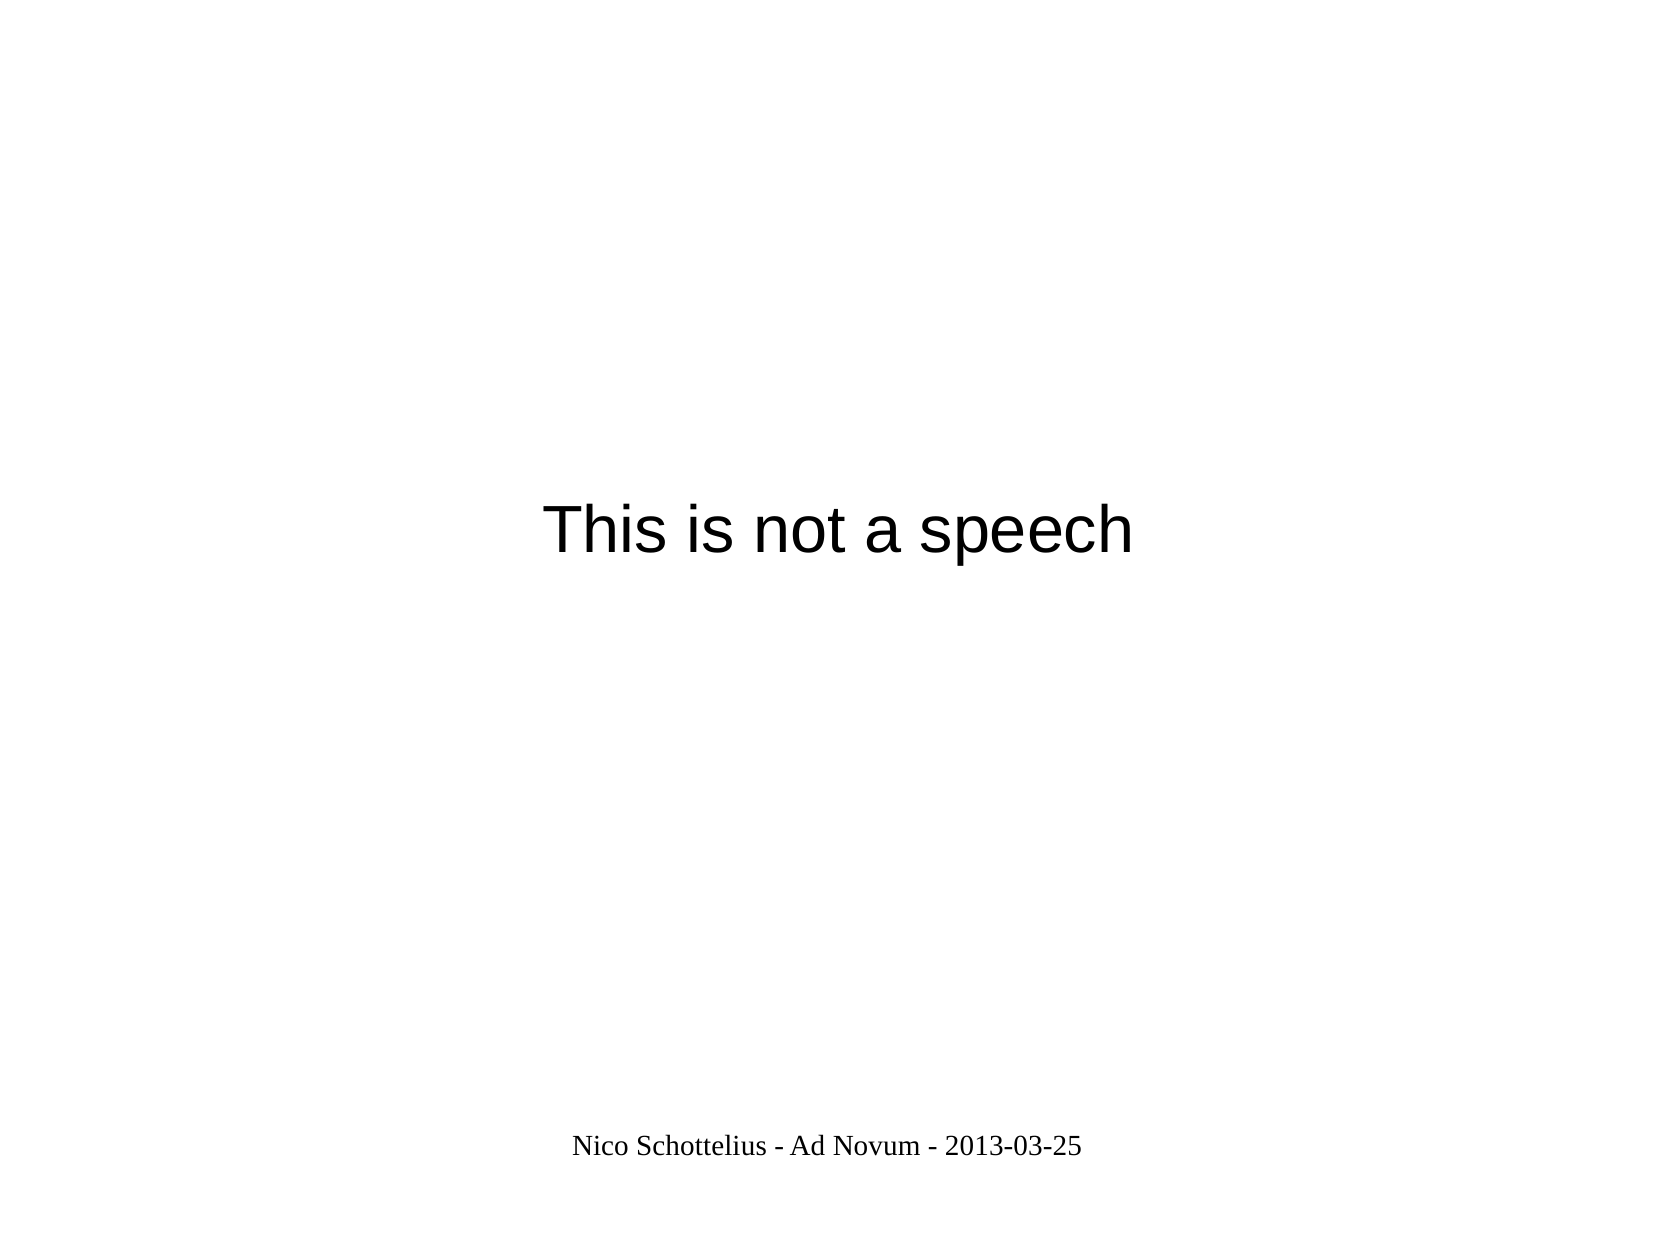

# This is not a speech
Nico Schottelius - Ad Novum - 2013-03-25